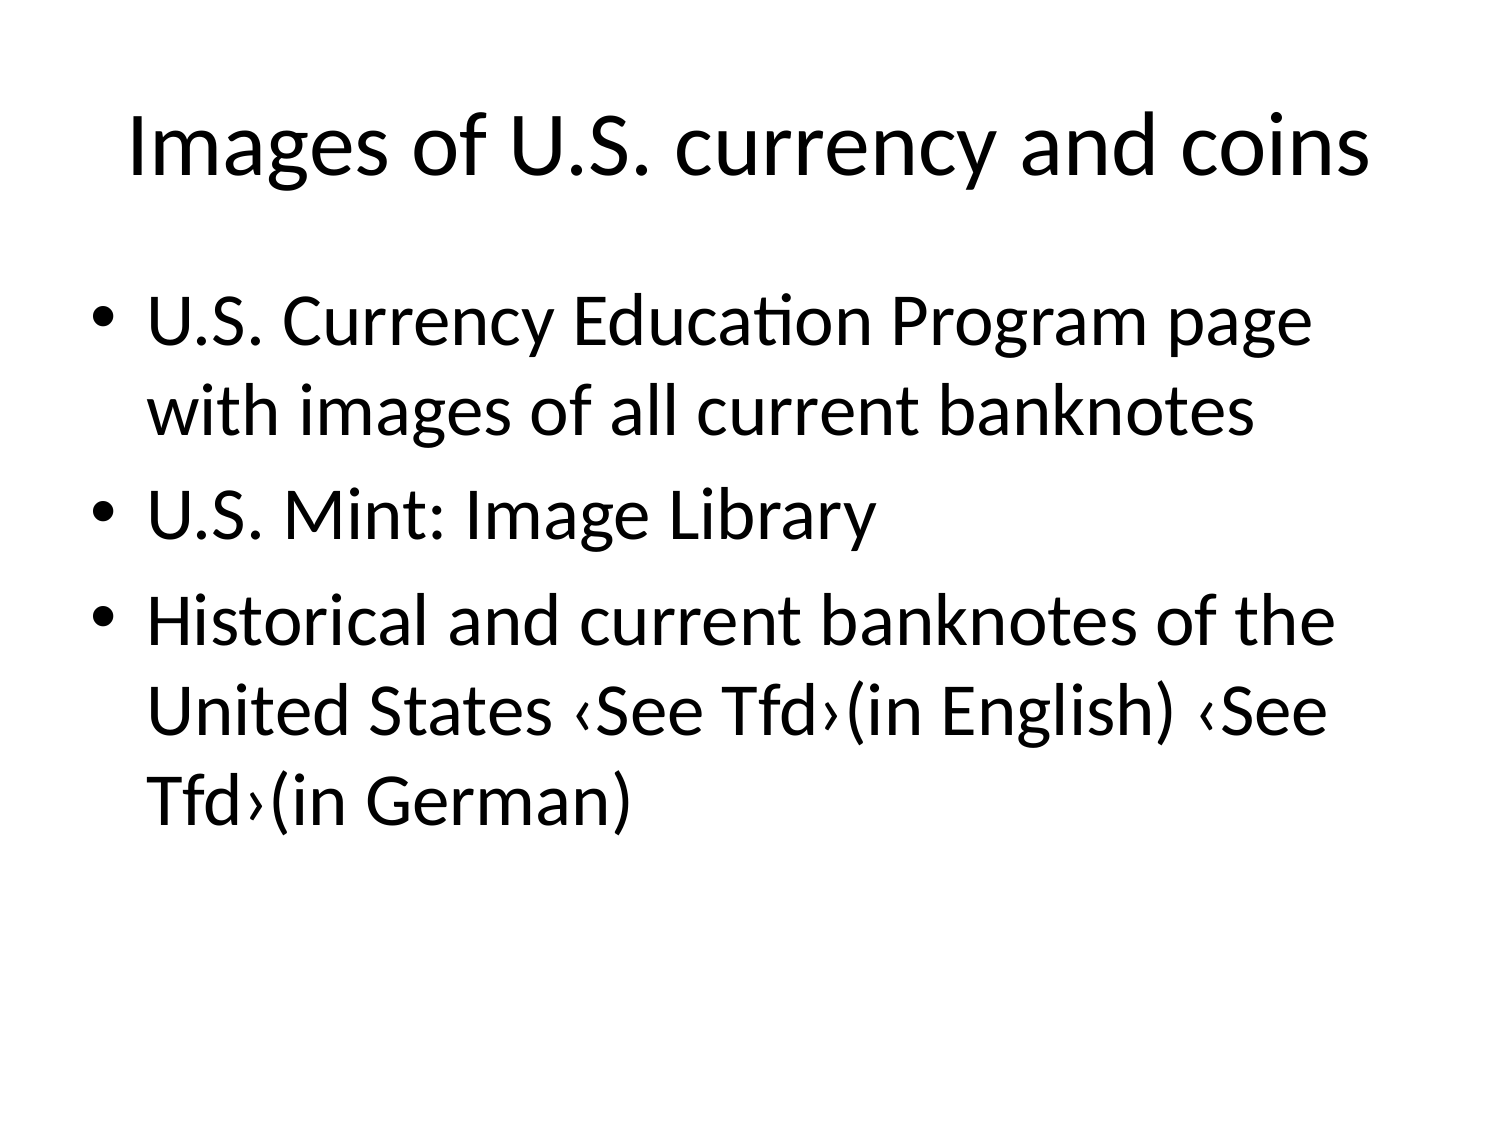

# Images of U.S. currency and coins
U.S. Currency Education Program page with images of all current banknotes
U.S. Mint: Image Library
Historical and current banknotes of the United States ‹See Tfd›(in English) ‹See Tfd›(in German)